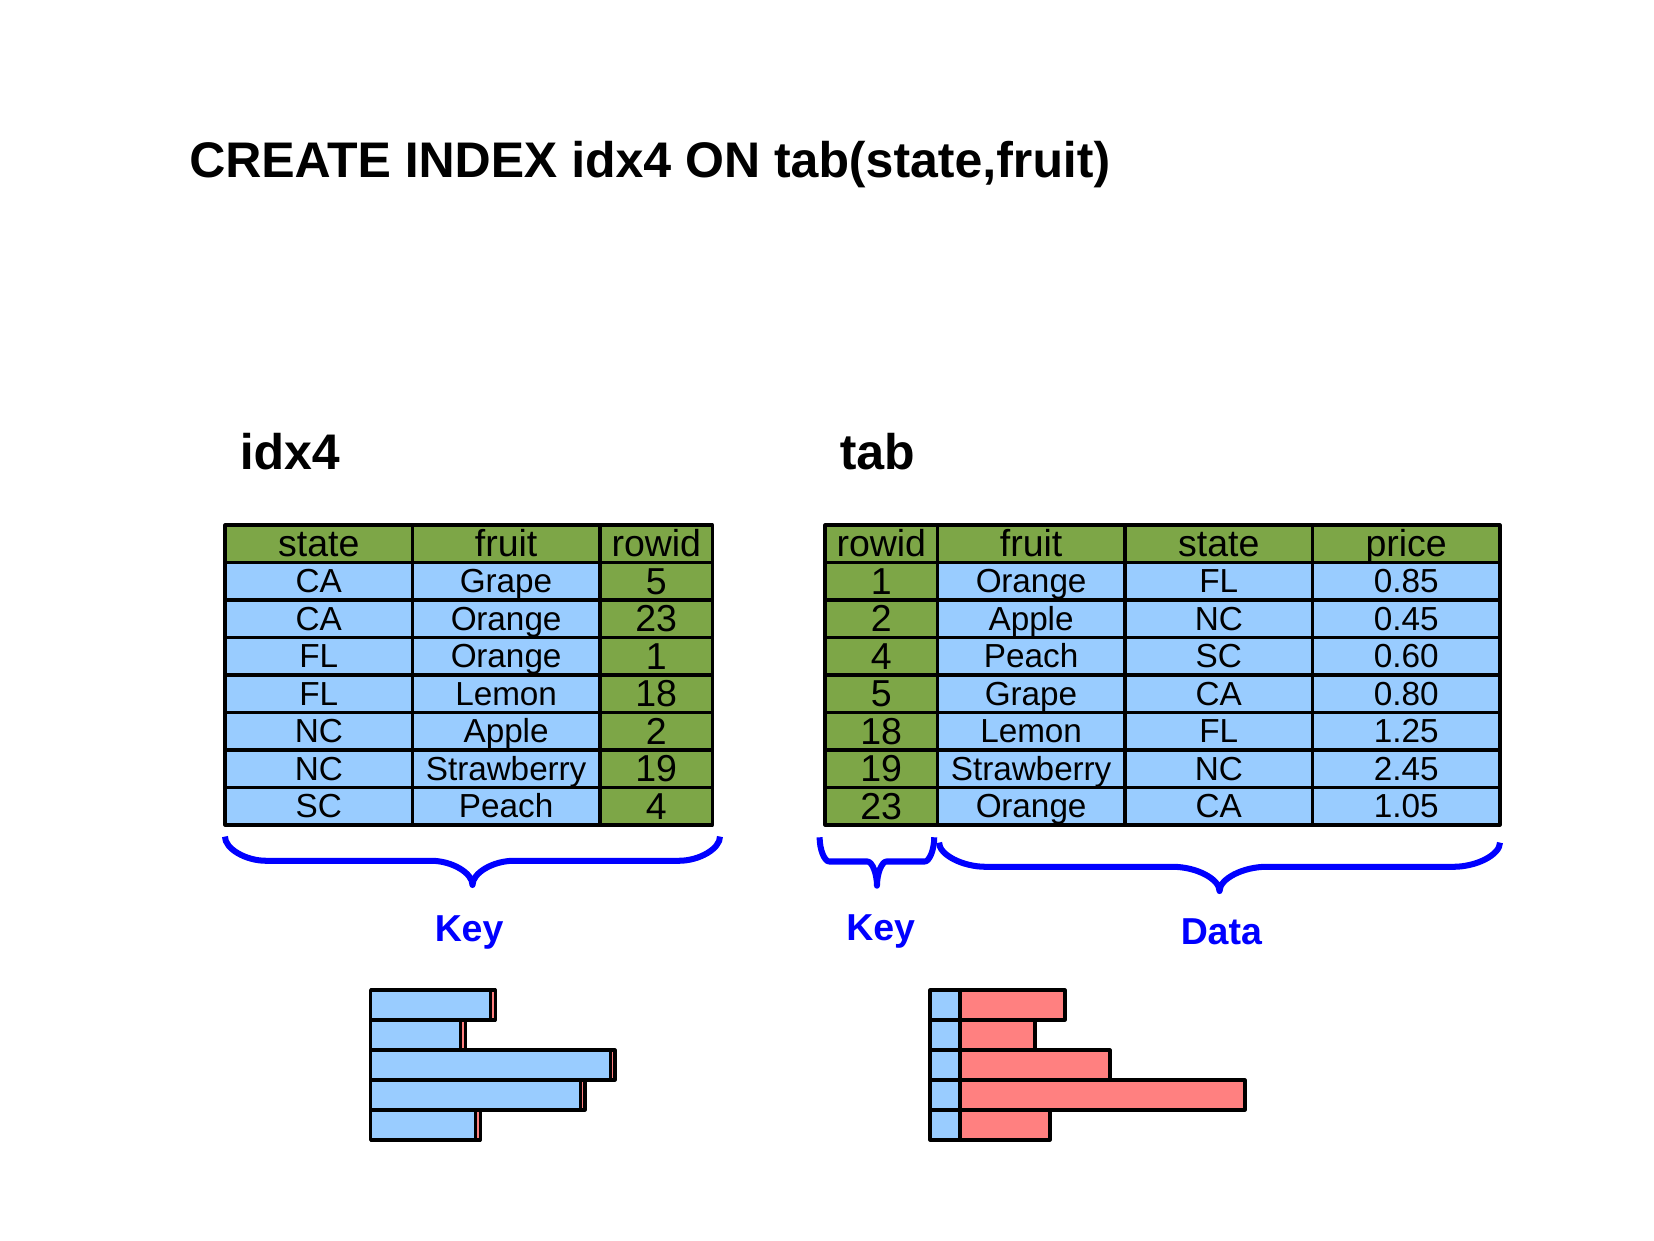

CREATE INDEX idx4 ON tab(state,fruit)
idx4
tab
state
fruit
rowid
rowid
fruit
state
price
CA
Grape
5
1
Orange
FL
0.85
CA
Orange
23
2
Apple
NC
0.45
FL
Orange
1
4
Peach
SC
0.60
FL
Lemon
18
5
Grape
CA
0.80
NC
Apple
2
18
Lemon
FL
1.25
NC
Strawberry
19
19
Strawberry
NC
2.45
SC
Peach
4
23
Orange
CA
1.05
Key
Key
Data